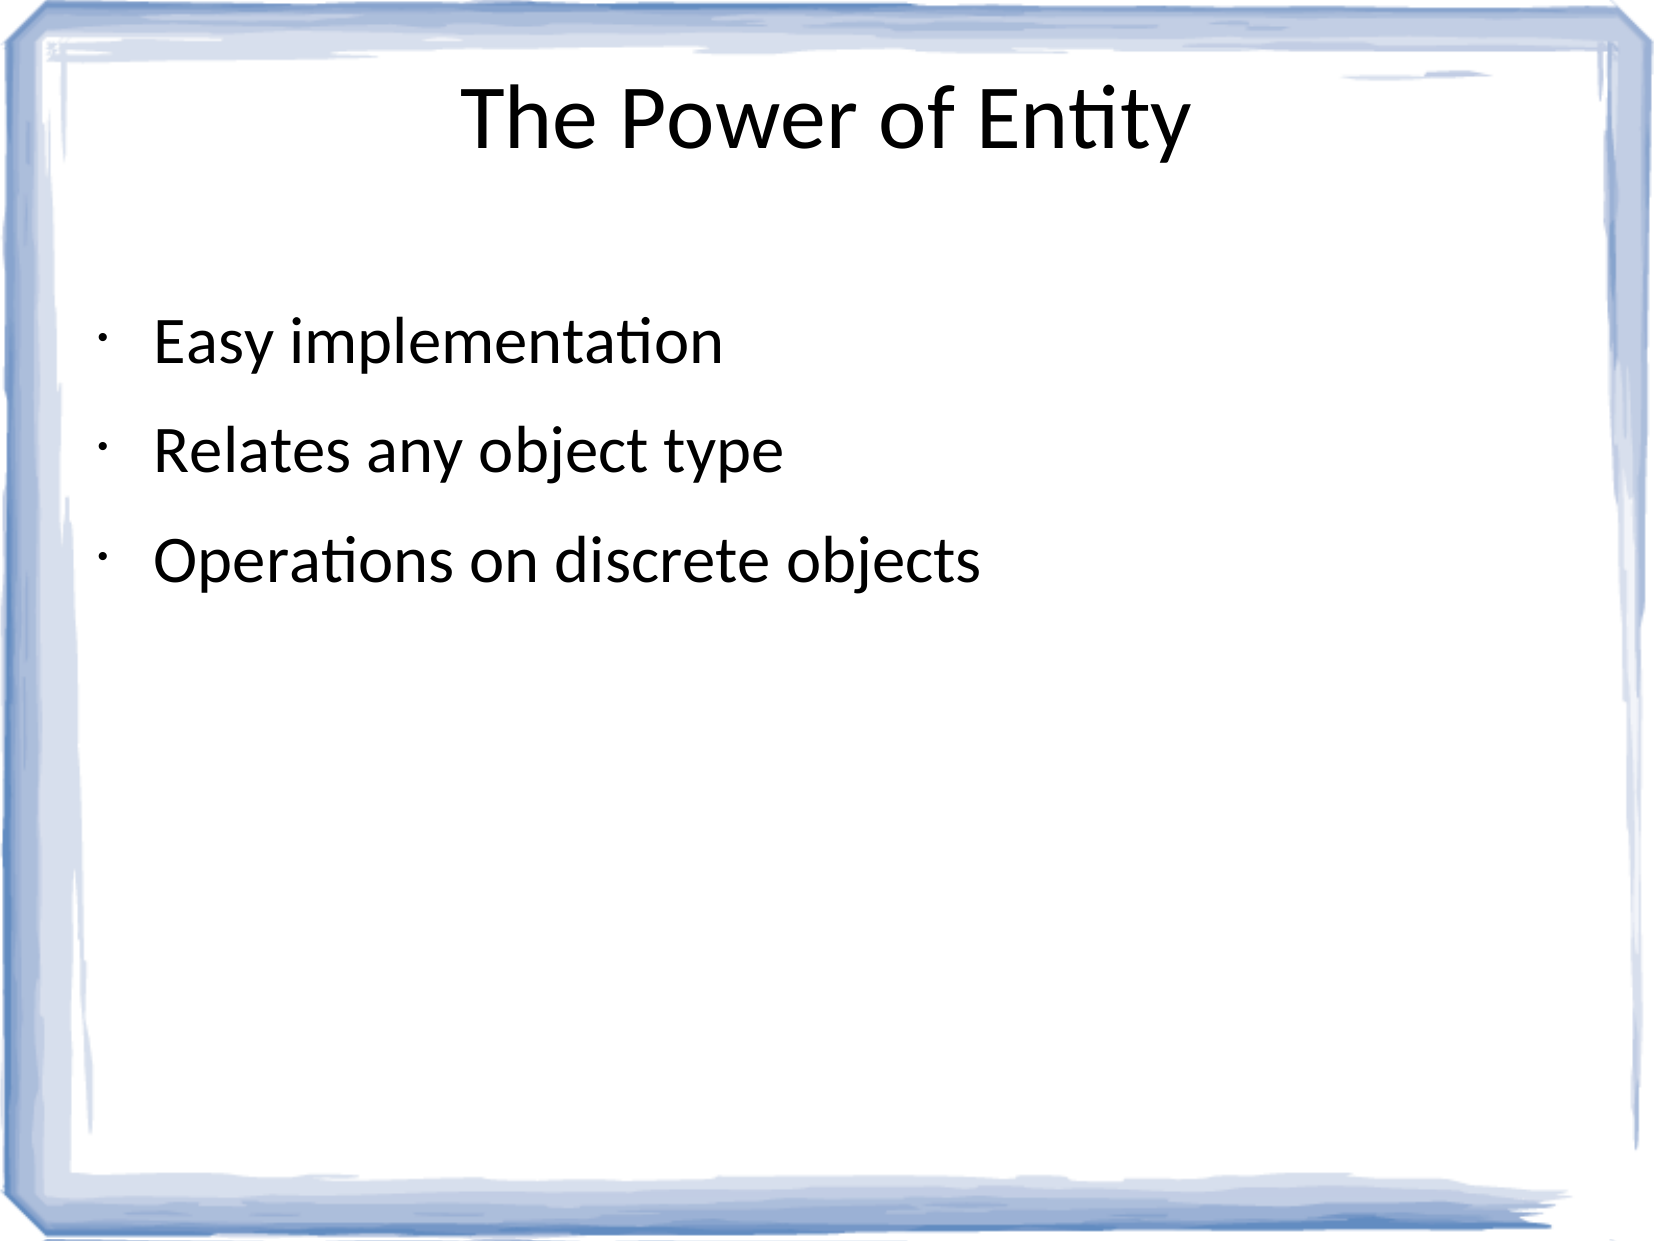

# The Power of Entity
Easy implementation
Relates any object type
Operations on discrete objects